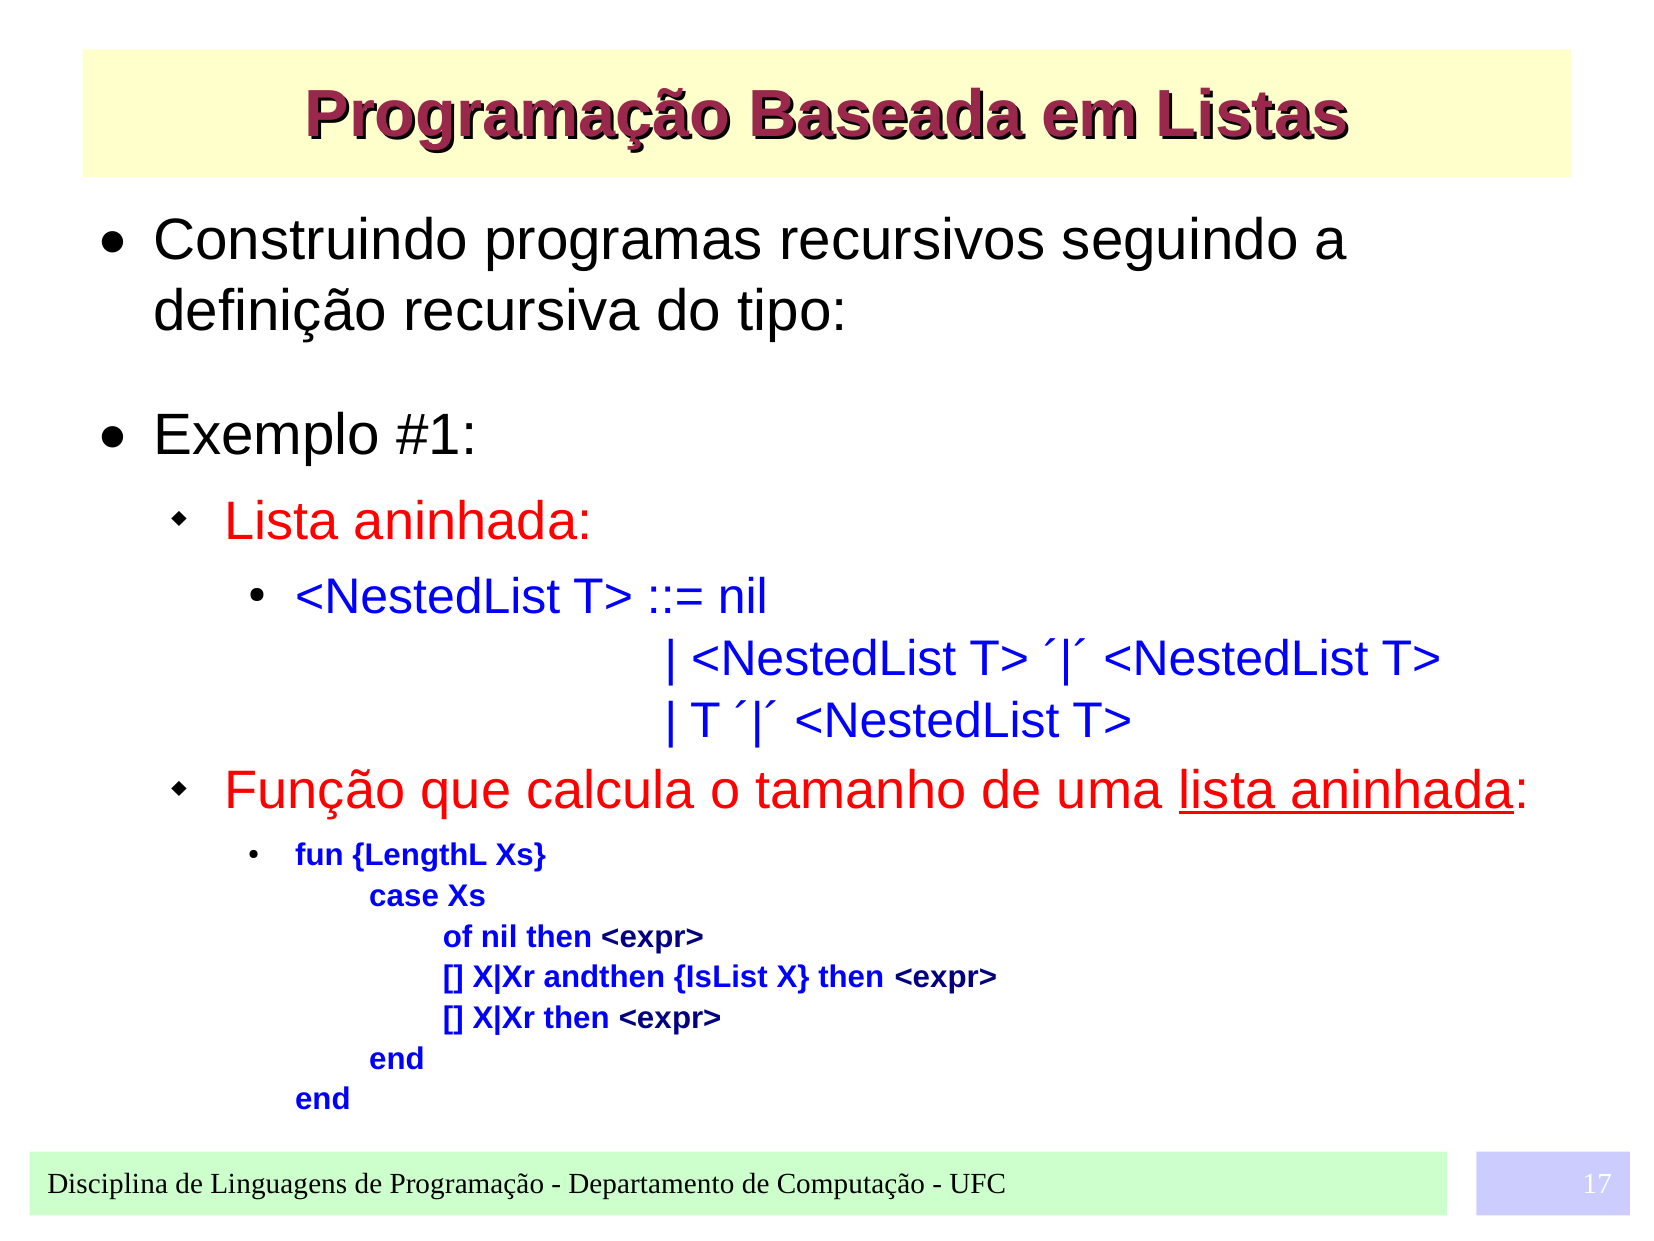

# Programação Baseada em Listas
Construindo programas recursivos seguindo a definição recursiva do tipo:
Exemplo #1:
Lista aninhada:
<NestedList T> ::= nil
					| <NestedList T> ´|´ <NestedList T>
					| T ´|´ <NestedList T>
Função que calcula o tamanho de uma lista aninhada:
fun {LengthL Xs}
	case Xs
		of nil then <expr>
		[] X|Xr andthen {IsList X} then	 <expr>
		[] X|Xr then <expr>
	end
end
Disciplina de Linguagens de Programação - Departamento de Computação - UFC
17